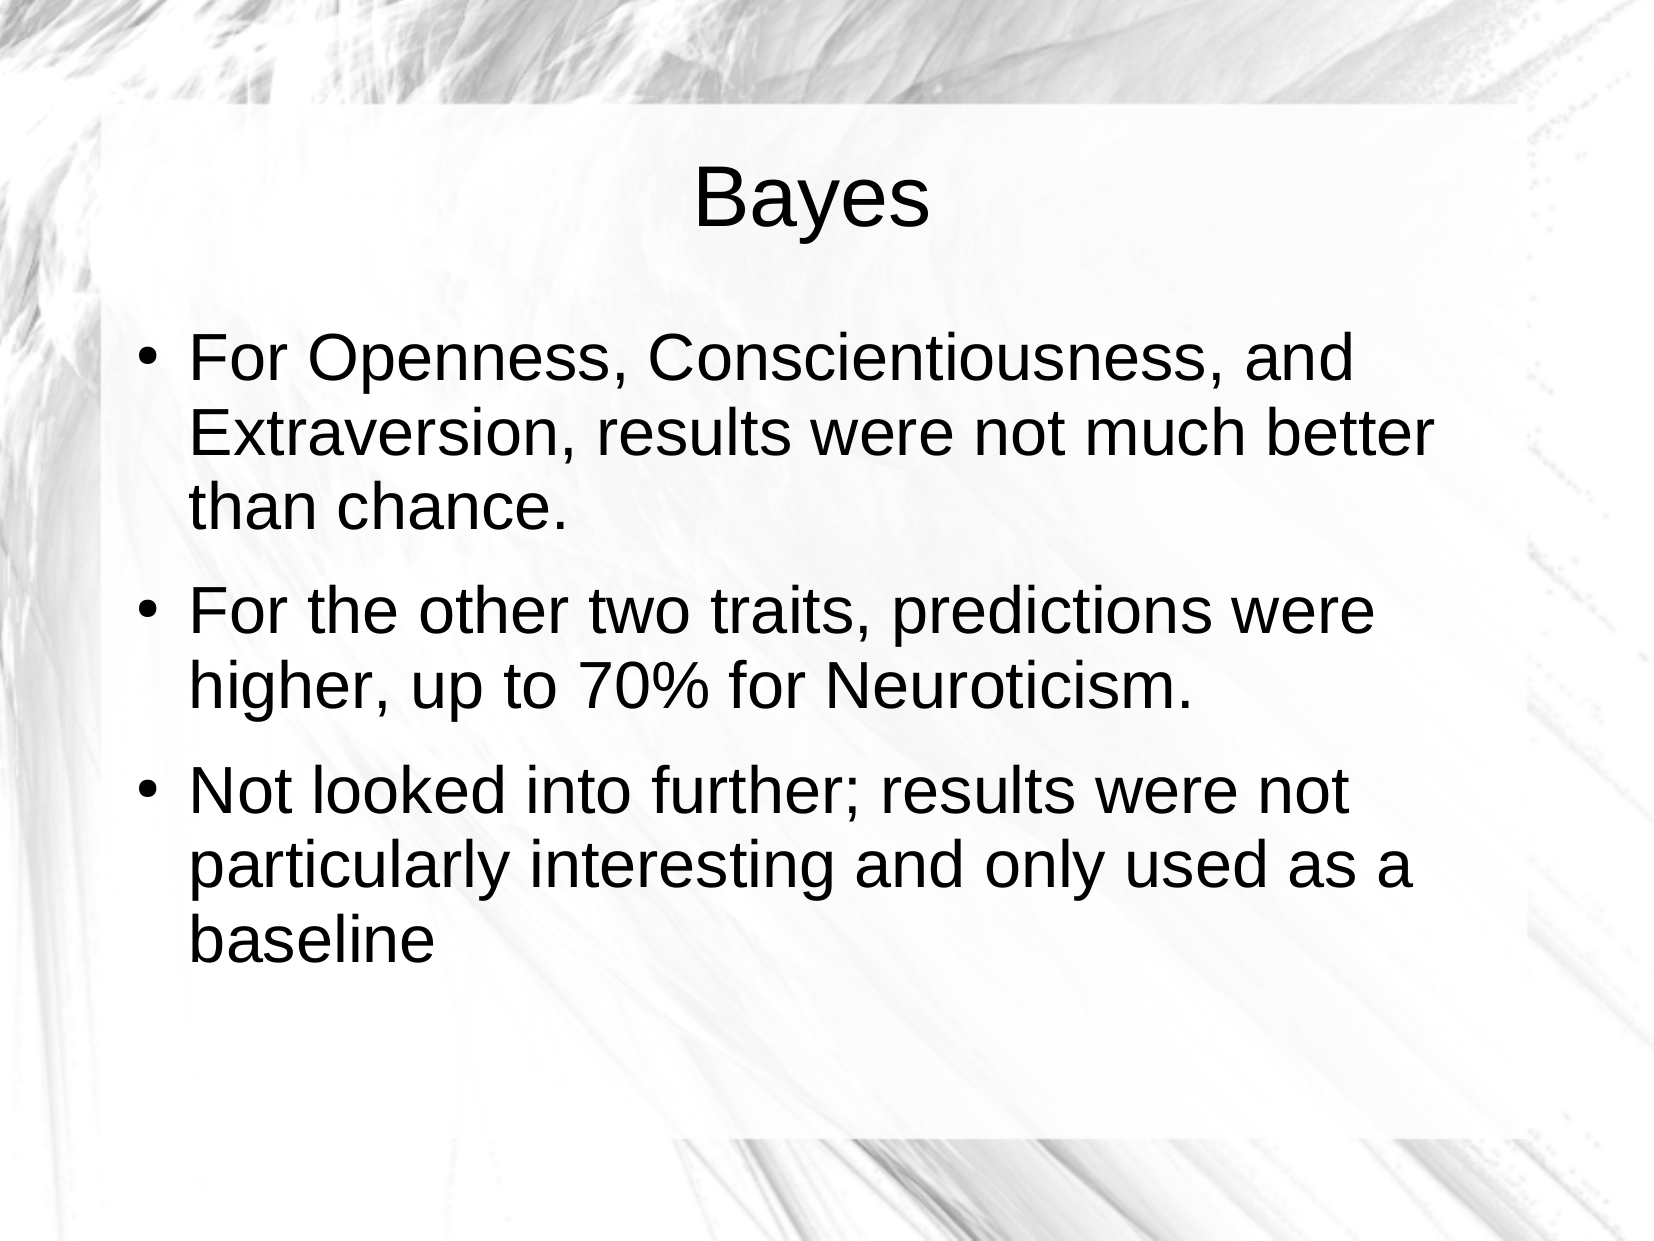

# Bayes
For Openness, Conscientiousness, and Extraversion, results were not much better than chance.
For the other two traits, predictions were higher, up to 70% for Neuroticism.
Not looked into further; results were not particularly interesting and only used as a baseline